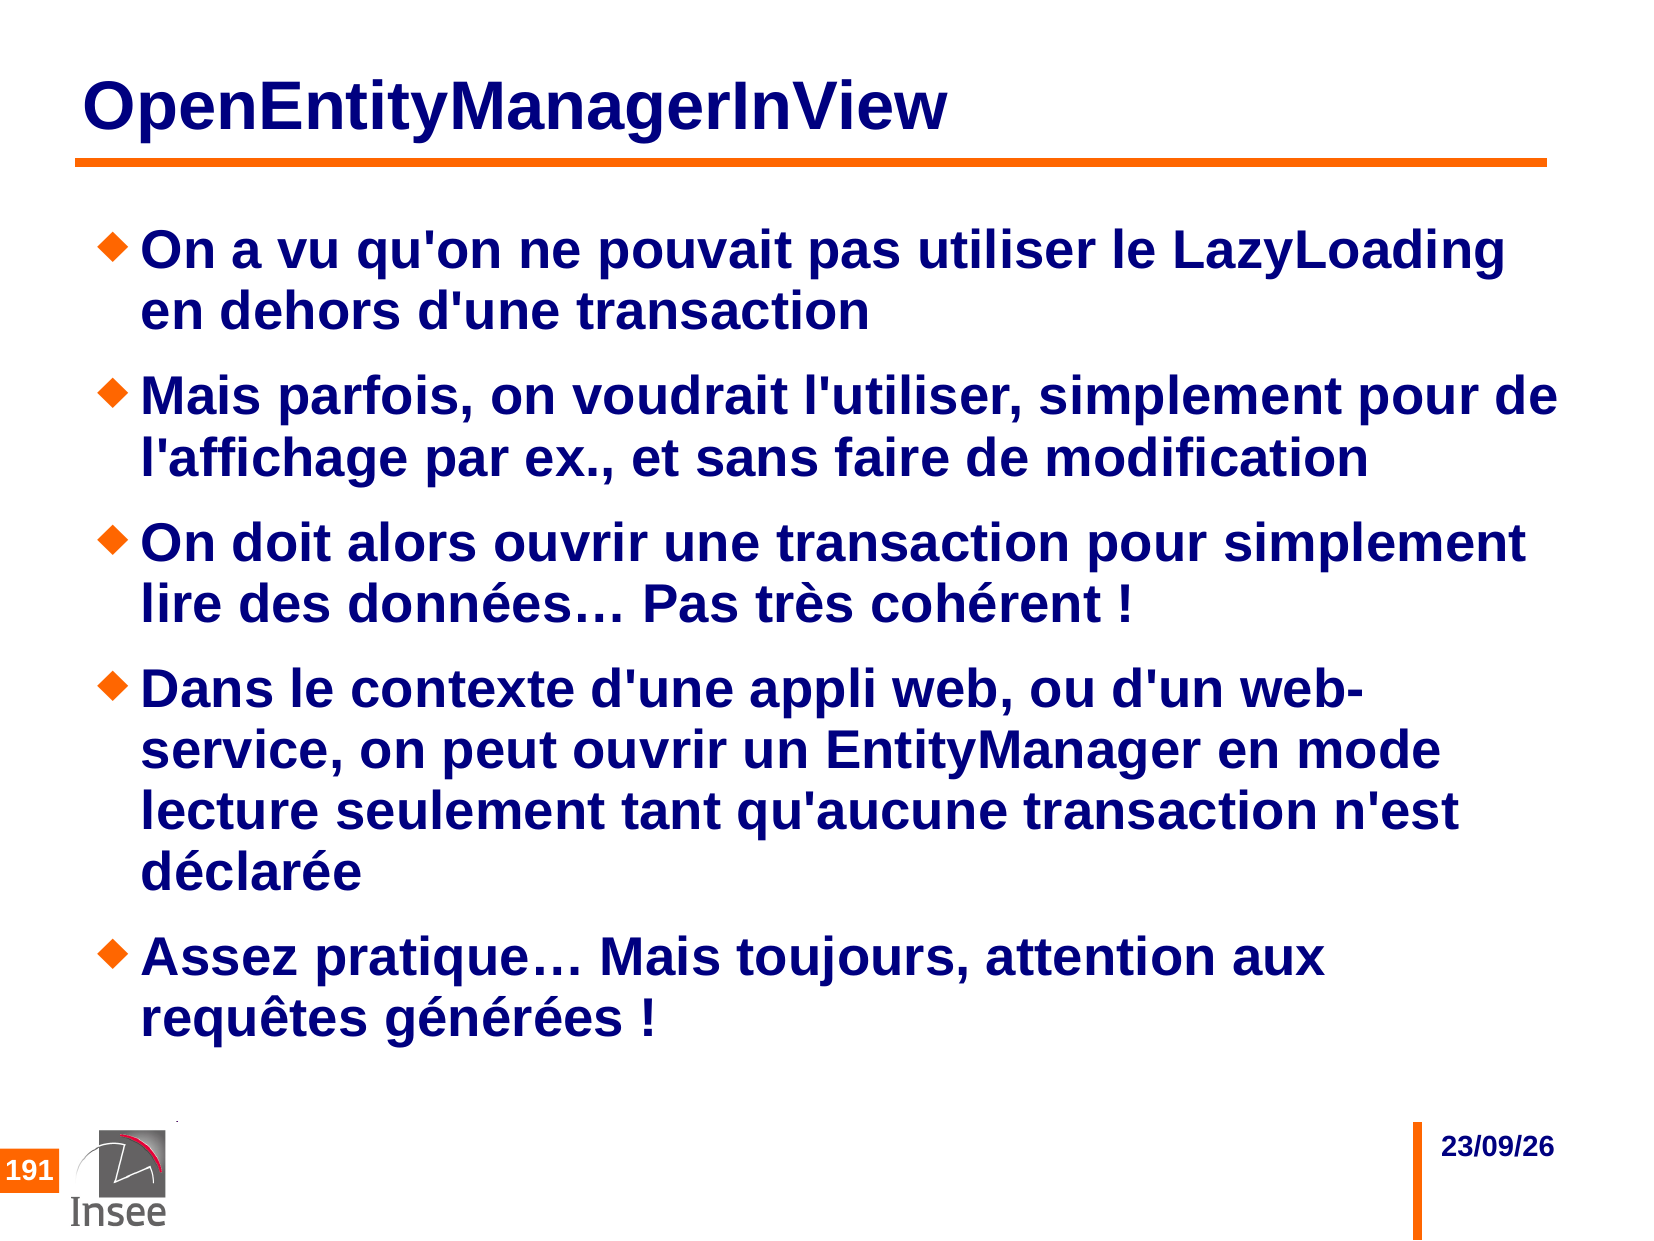

# OpenEntityManagerInView
On a vu qu'on ne pouvait pas utiliser le LazyLoading en dehors d'une transaction
Mais parfois, on voudrait l'utiliser, simplement pour de l'affichage par ex., et sans faire de modification
On doit alors ouvrir une transaction pour simplement lire des données… Pas très cohérent !
Dans le contexte d'une appli web, ou d'un web-service, on peut ouvrir un EntityManager en mode lecture seulement tant qu'aucune transaction n'est déclarée
Assez pratique… Mais toujours, attention aux requêtes générées !
191